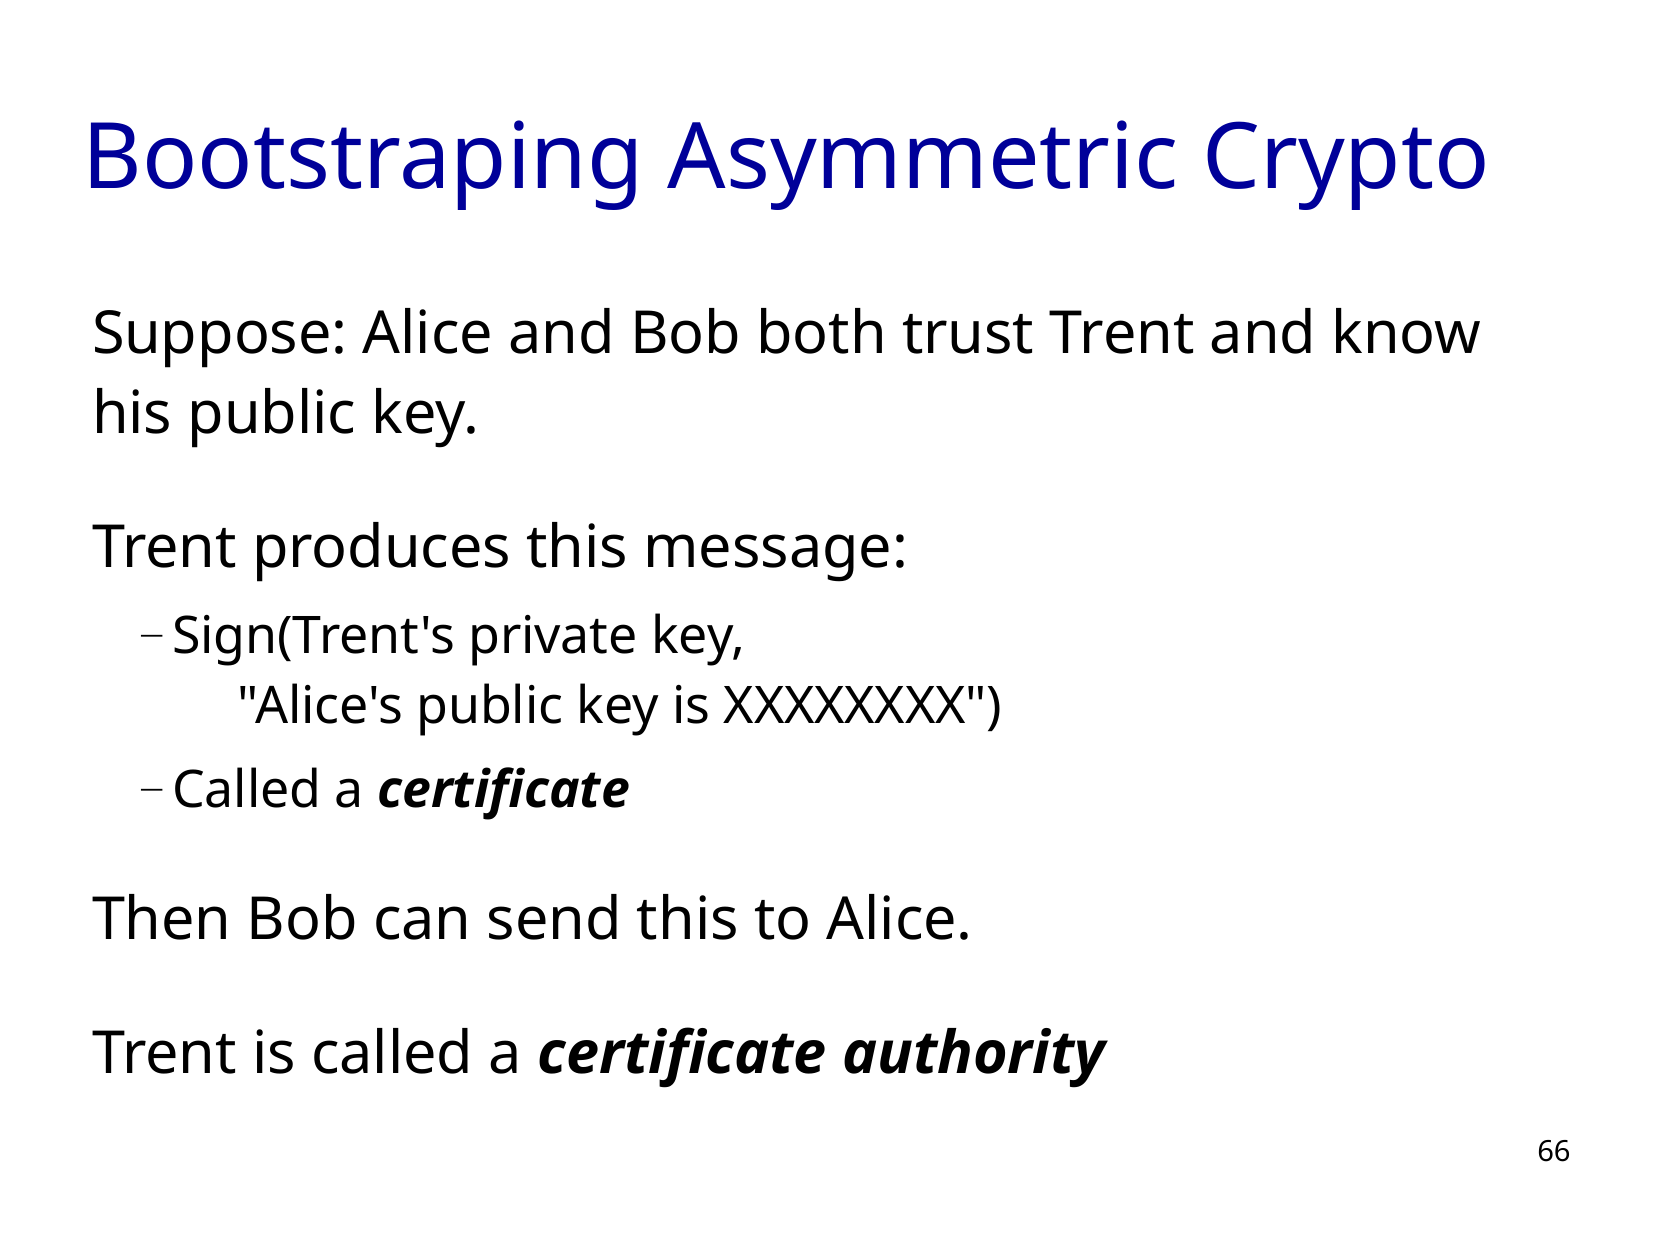

# Bootstraping Asymmetric Crypto
Suppose: Alice and Bob both trust Trent and know his public key.
Trent produces this message:
Sign(Trent's private key,
		"Alice's public key is XXXXXXXX")
Called a certificate
Then Bob can send this to Alice.
Trent is called a certificate authority
66